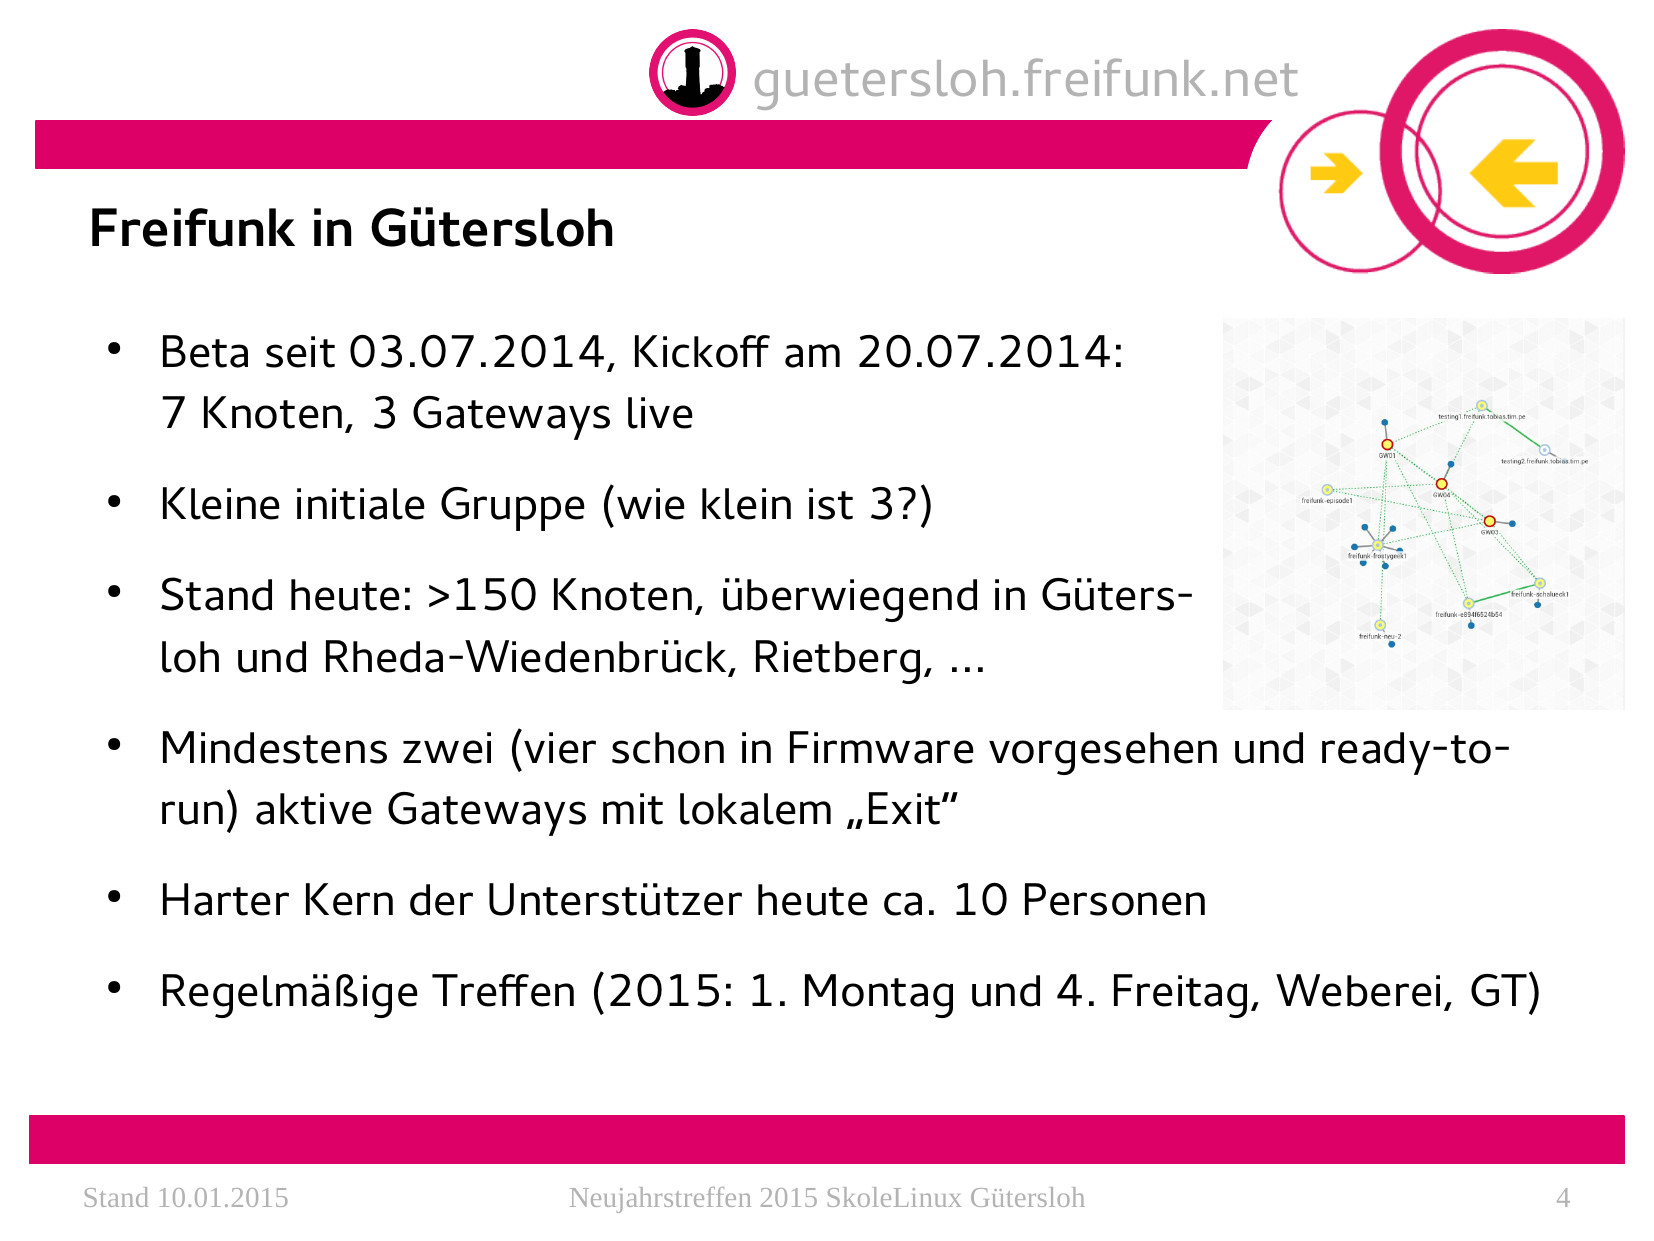

# Freifunk in Gütersloh
Beta seit 03.07.2014, Kickoff am 20.07.2014:
7 Knoten, 3 Gateways live
Kleine initiale Gruppe (wie klein ist 3?)
Stand heute: >150 Knoten, überwiegend in Güters-
loh und Rheda-Wiedenbrück, Rietberg, ...
Mindestens zwei (vier schon in Firmware vorgesehen und ready-to-run) aktive Gateways mit lokalem „Exit“
Harter Kern der Unterstützer heute ca. 10 Personen
Regelmäßige Treffen (2015: 1. Montag und 4. Freitag, Weberei, GT)
Stand 10.01.2015
Neujahrstreffen 2015 SkoleLinux Gütersloh
4